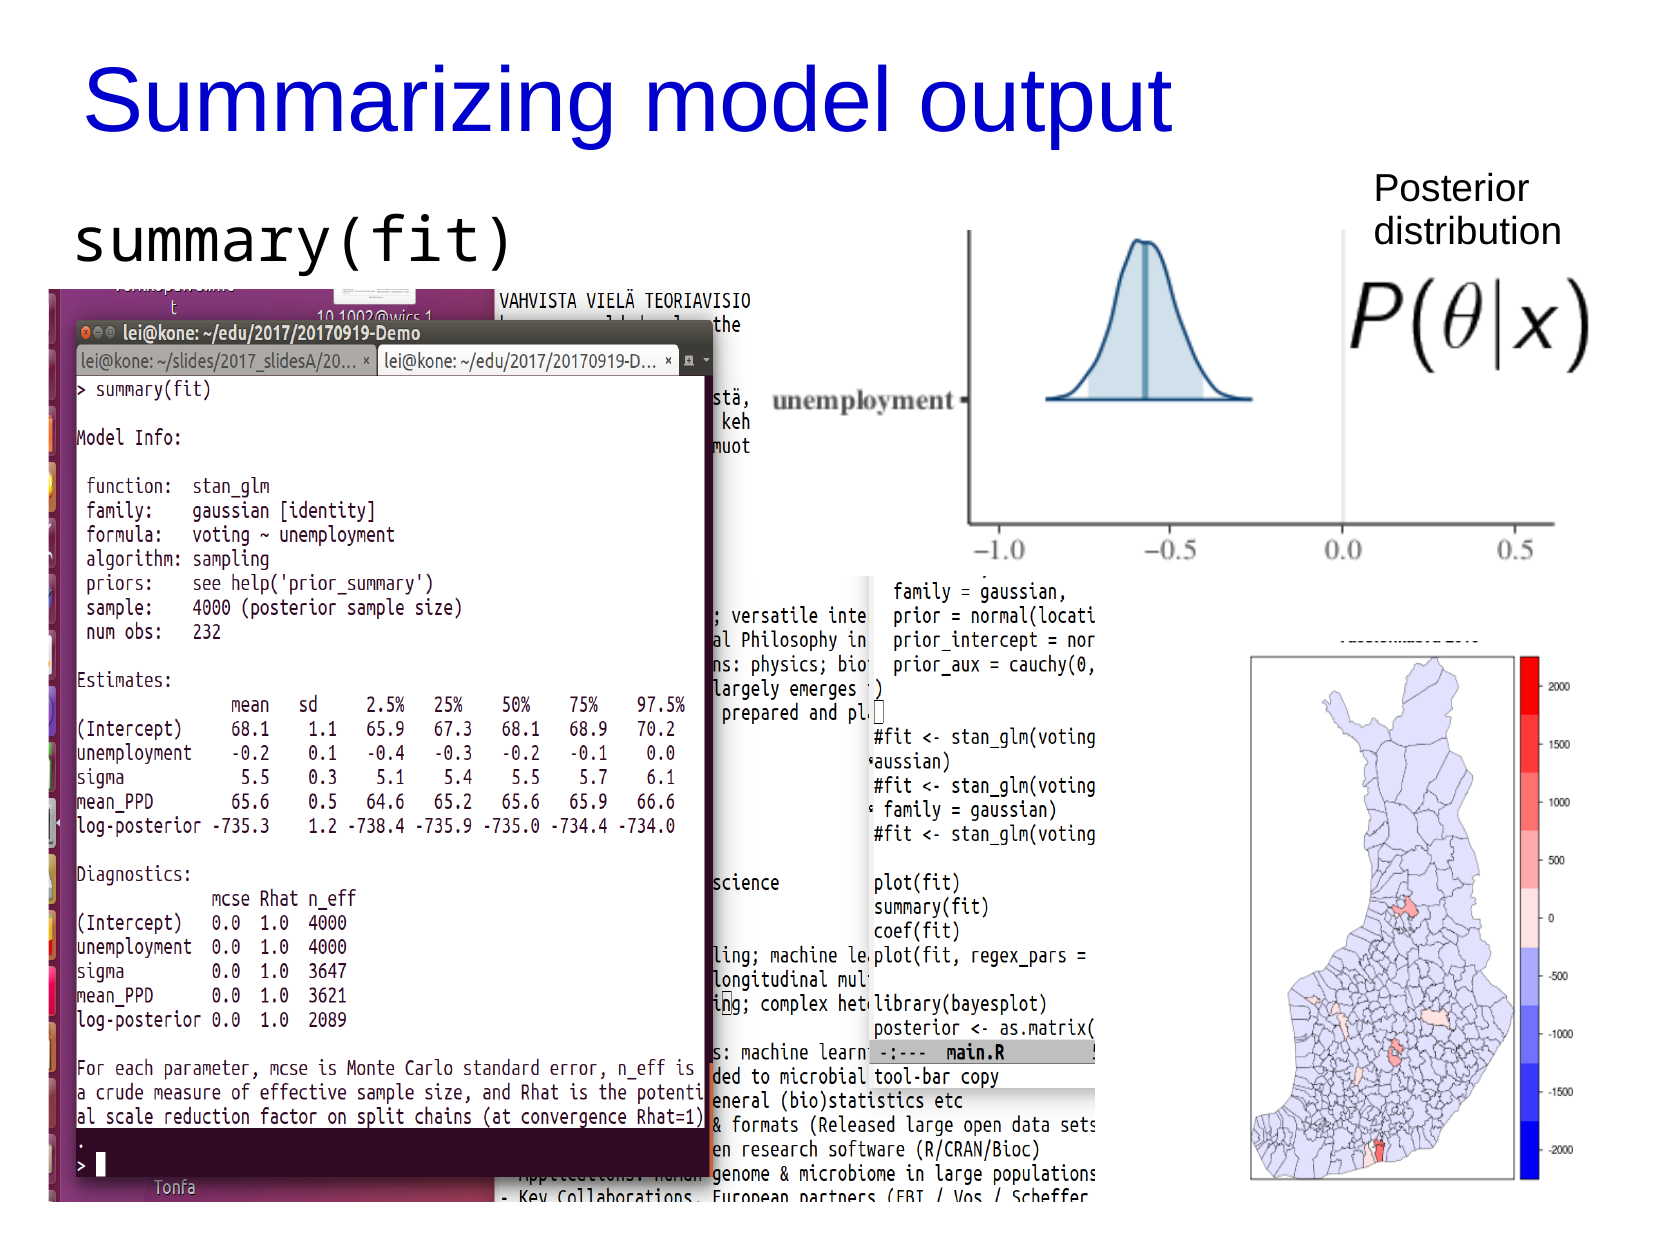

# Summarizing model output
Posterior distribution
summary(fit)
39